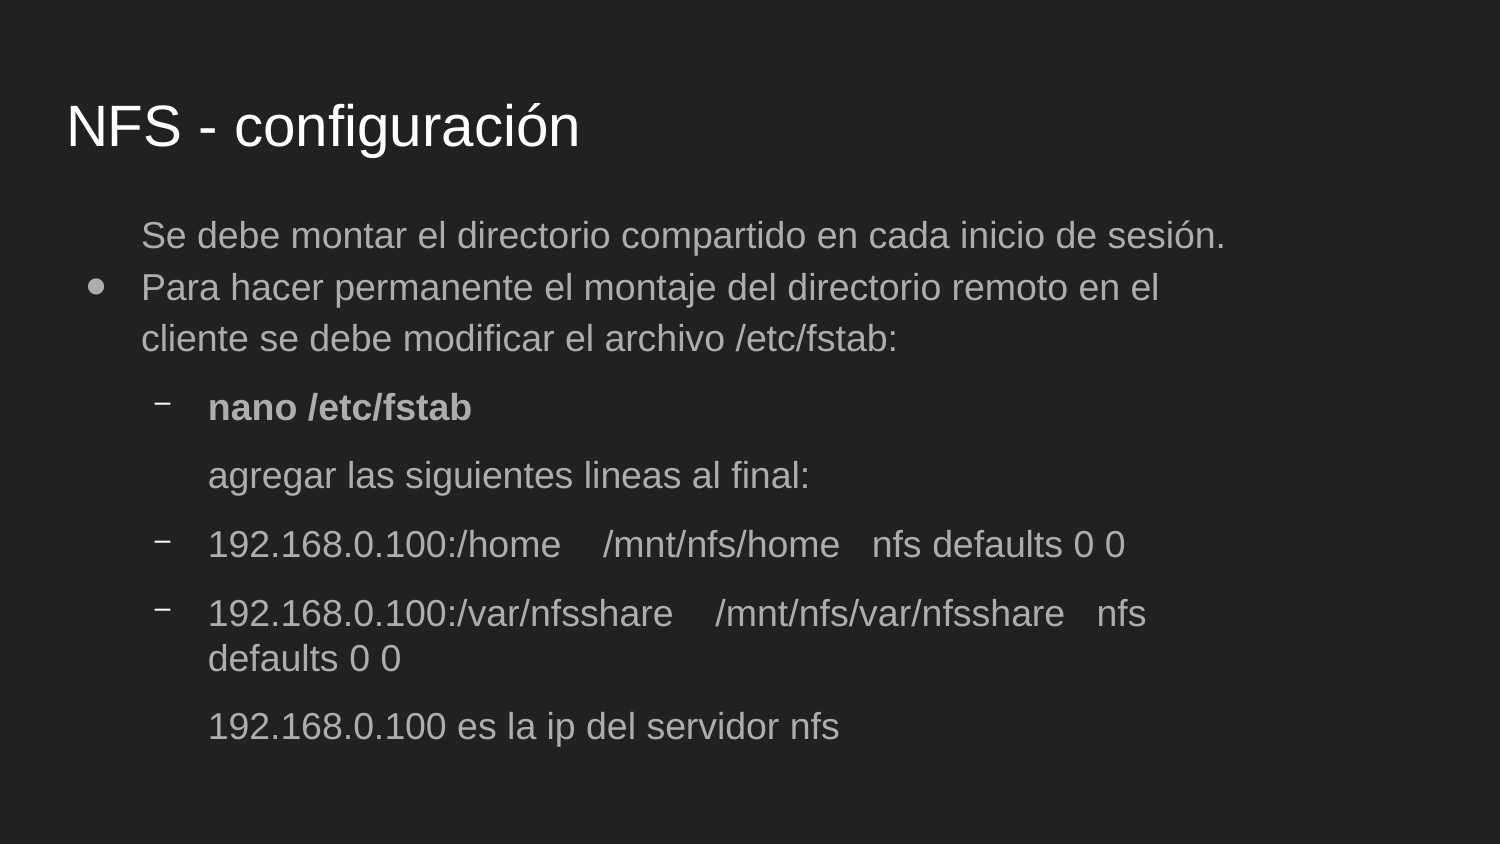

# NFS - configuración
Se debe montar el directorio compartido en cada inicio de sesión.
Para hacer permanente el montaje del directorio remoto en el cliente se debe modificar el archivo /etc/fstab:
nano /etc/fstab
agregar las siguientes lineas al final:
192.168.0.100:/home /mnt/nfs/home nfs defaults 0 0
192.168.0.100:/var/nfsshare /mnt/nfs/var/nfsshare nfs defaults 0 0
192.168.0.100 es la ip del servidor nfs